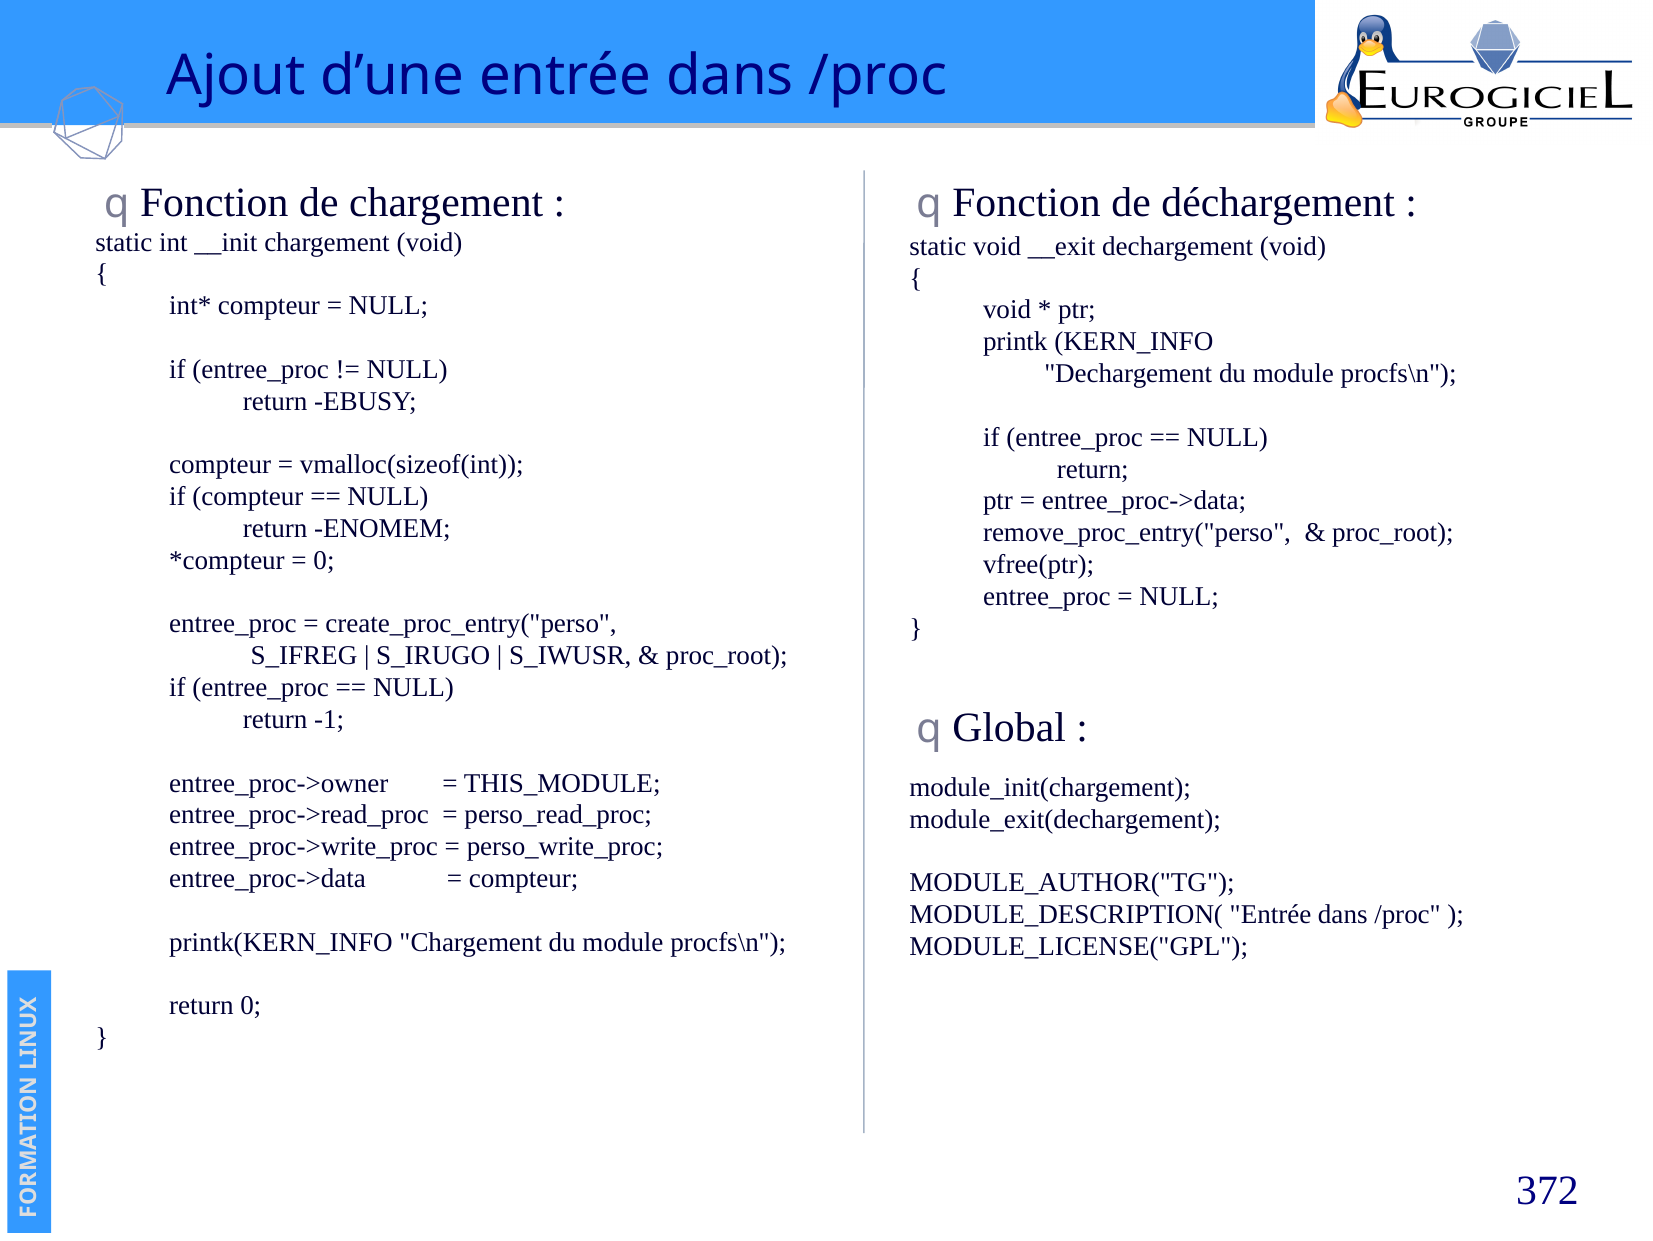

# Ajout d’une entrée dans /proc
 Fonction de chargement :
 Fonction de déchargement :
static int __init chargement (void)
{
	int* compteur = NULL;
	if (entree_proc != NULL)
		return -EBUSY;
	compteur = vmalloc(sizeof(int));
	if (compteur == NULL)
		return -ENOMEM;
	*compteur = 0;
	entree_proc = create_proc_entry("perso",
 S_IFREG | S_IRUGO | S_IWUSR, & proc_root);
	if (entree_proc == NULL)
		return -1;
	entree_proc->owner = THIS_MODULE;
	entree_proc->read_proc = perso_read_proc;
	entree_proc->write_proc = perso_write_proc;
	entree_proc->data = compteur;
	printk(KERN_INFO "Chargement du module procfs\n");
	return 0;
}
static void __exit dechargement (void)
{
	void * ptr;
	printk (KERN_INFO
 "Dechargement du module procfs\n");
	if (entree_proc == NULL)
		return;
	ptr = entree_proc->data;
	remove_proc_entry("perso", & proc_root);
	vfree(ptr);
	entree_proc = NULL;
}
module_init(chargement);
module_exit(dechargement);
MODULE_AUTHOR("TG");
MODULE_DESCRIPTION( "Entrée dans /proc" );
MODULE_LICENSE("GPL");
 Global :